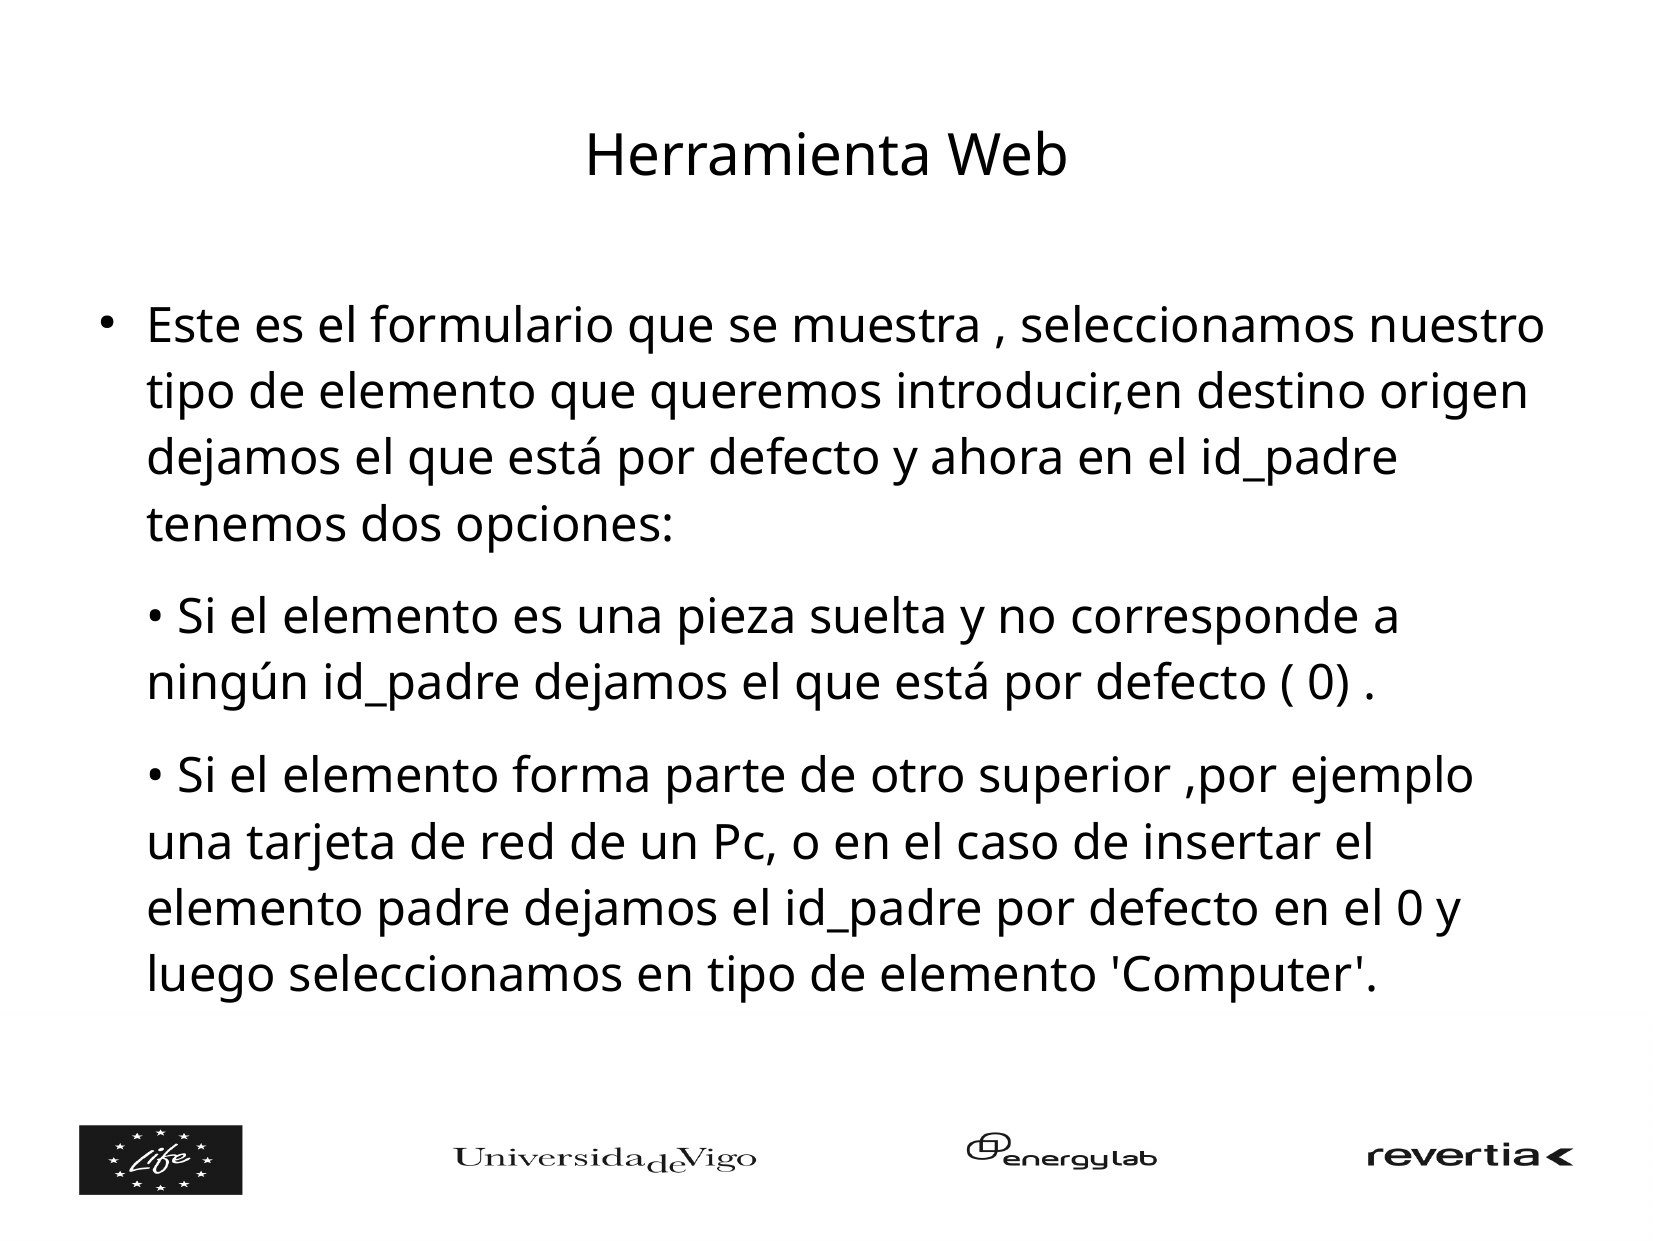

# Herramienta Web
Este es el formulario que se muestra , seleccionamos nuestro tipo de elemento que queremos introducir,en destino origen dejamos el que está por defecto y ahora en el id_padre tenemos dos opciones:
• Si el elemento es una pieza suelta y no corresponde a ningún id_padre dejamos el que está por defecto ( 0) .
• Si el elemento forma parte de otro superior ,por ejemplo una tarjeta de red de un Pc, o en el caso de insertar el elemento padre dejamos el id_padre por defecto en el 0 y luego seleccionamos en tipo de elemento 'Computer'.